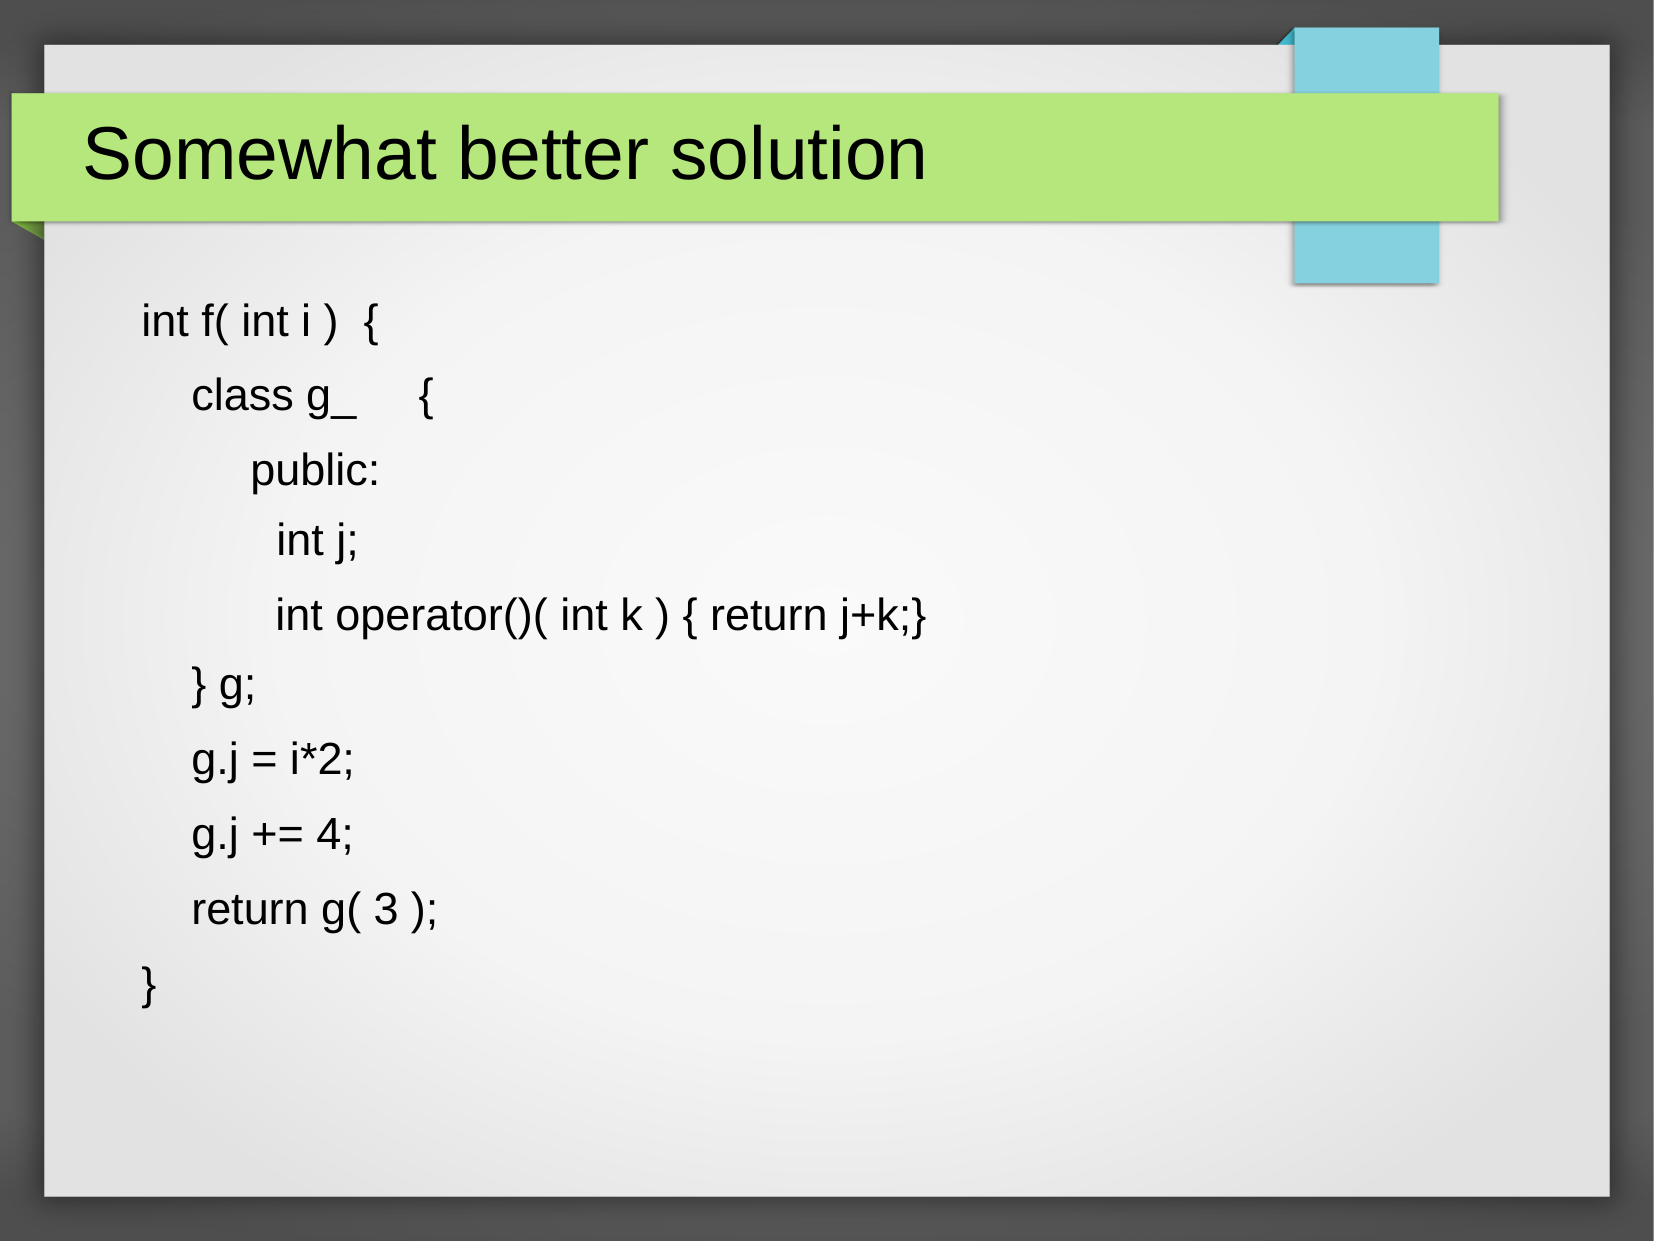

# Somewhat better solution
int f( int i ) {
 class g_ {
 public:
 	 int j;
 int operator()( int k ) { return j+k;}
 } g;
 g.j = i*2;
 g.j += 4;
 return g( 3 );
}